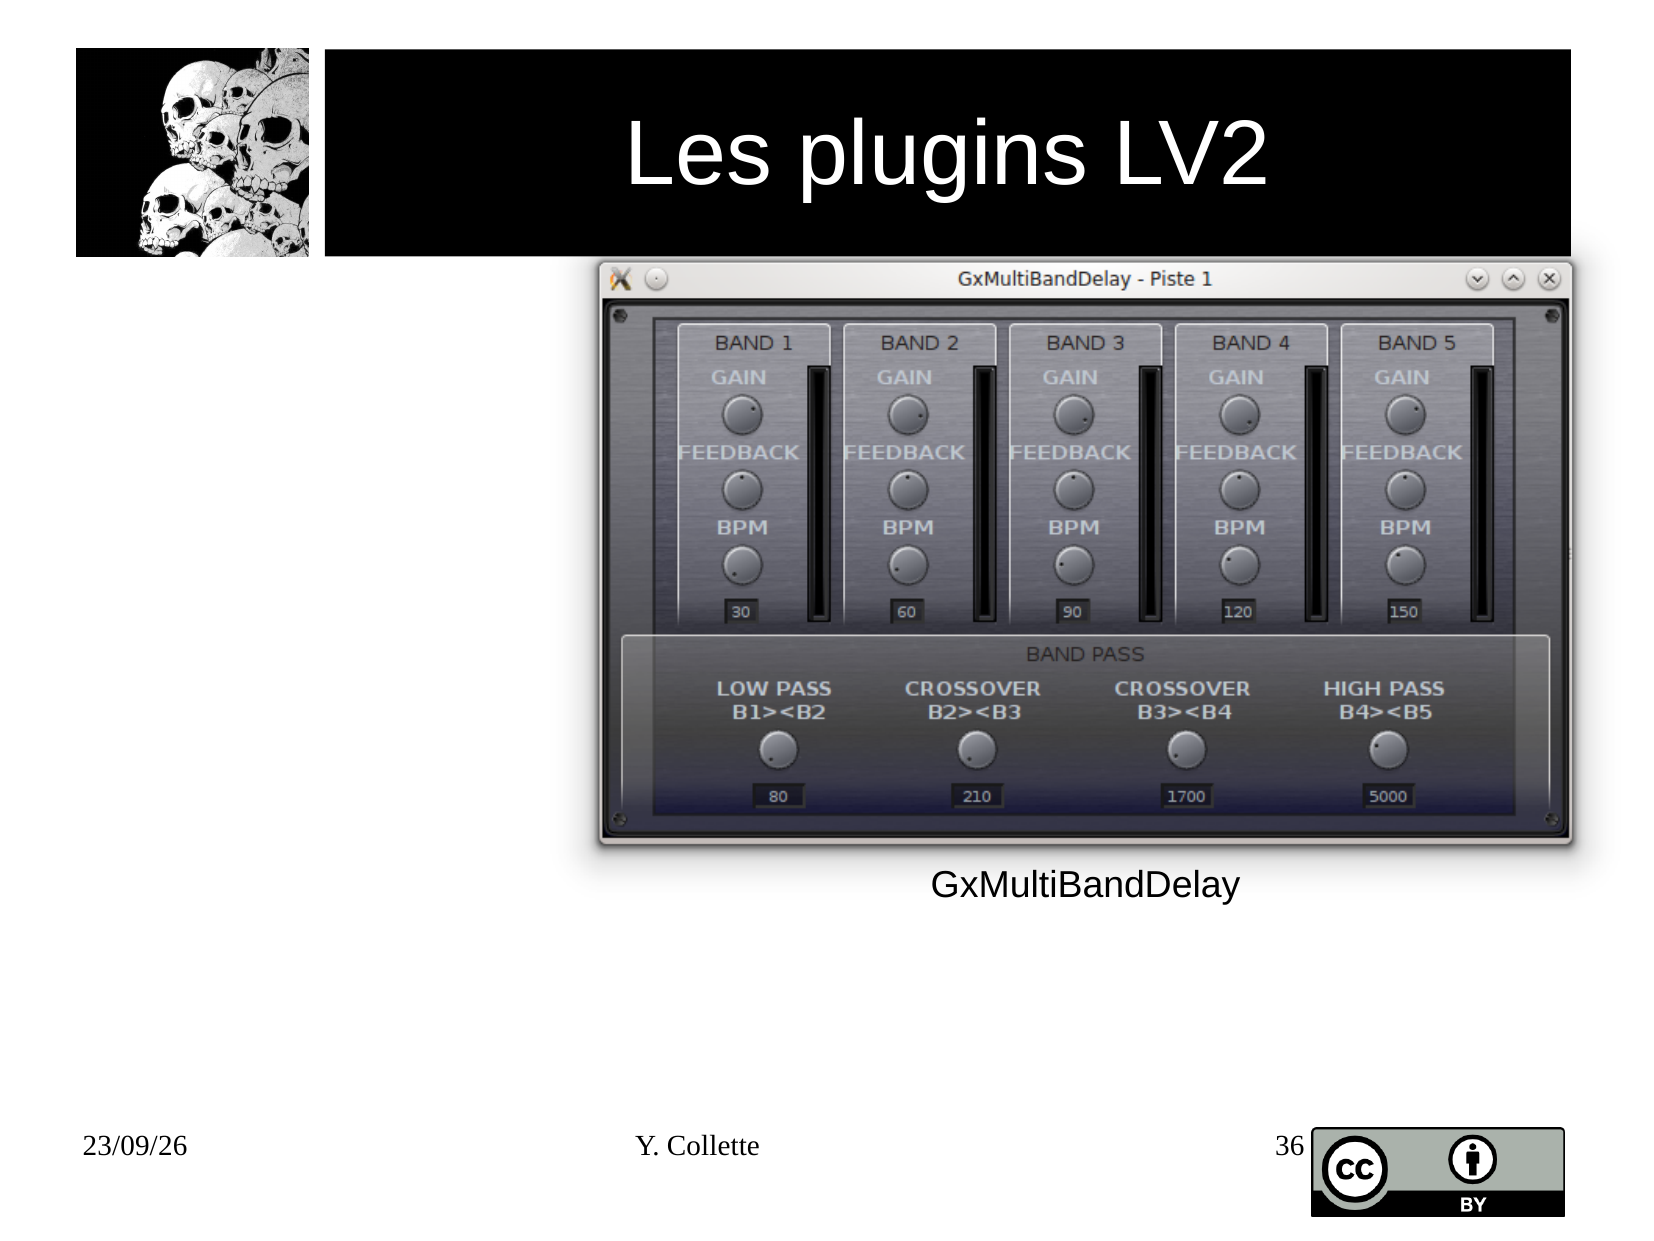

# Les plugins LV2
GxMultiBandDelay
Y. Collette
36